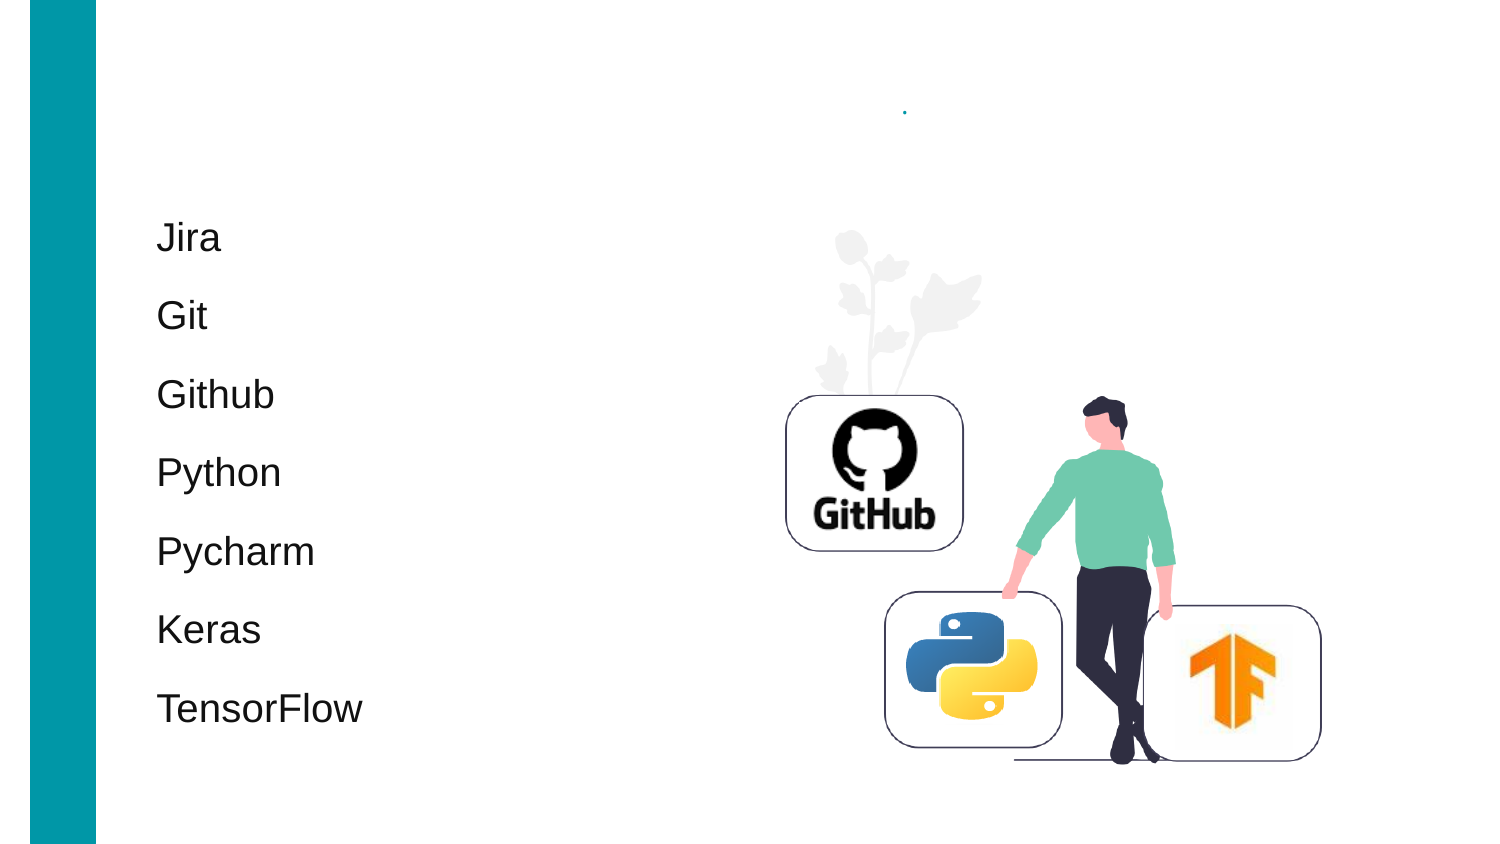

# Stack tecnológico .
Jira
Git
Github
Python
Pycharm
Keras
TensorFlow